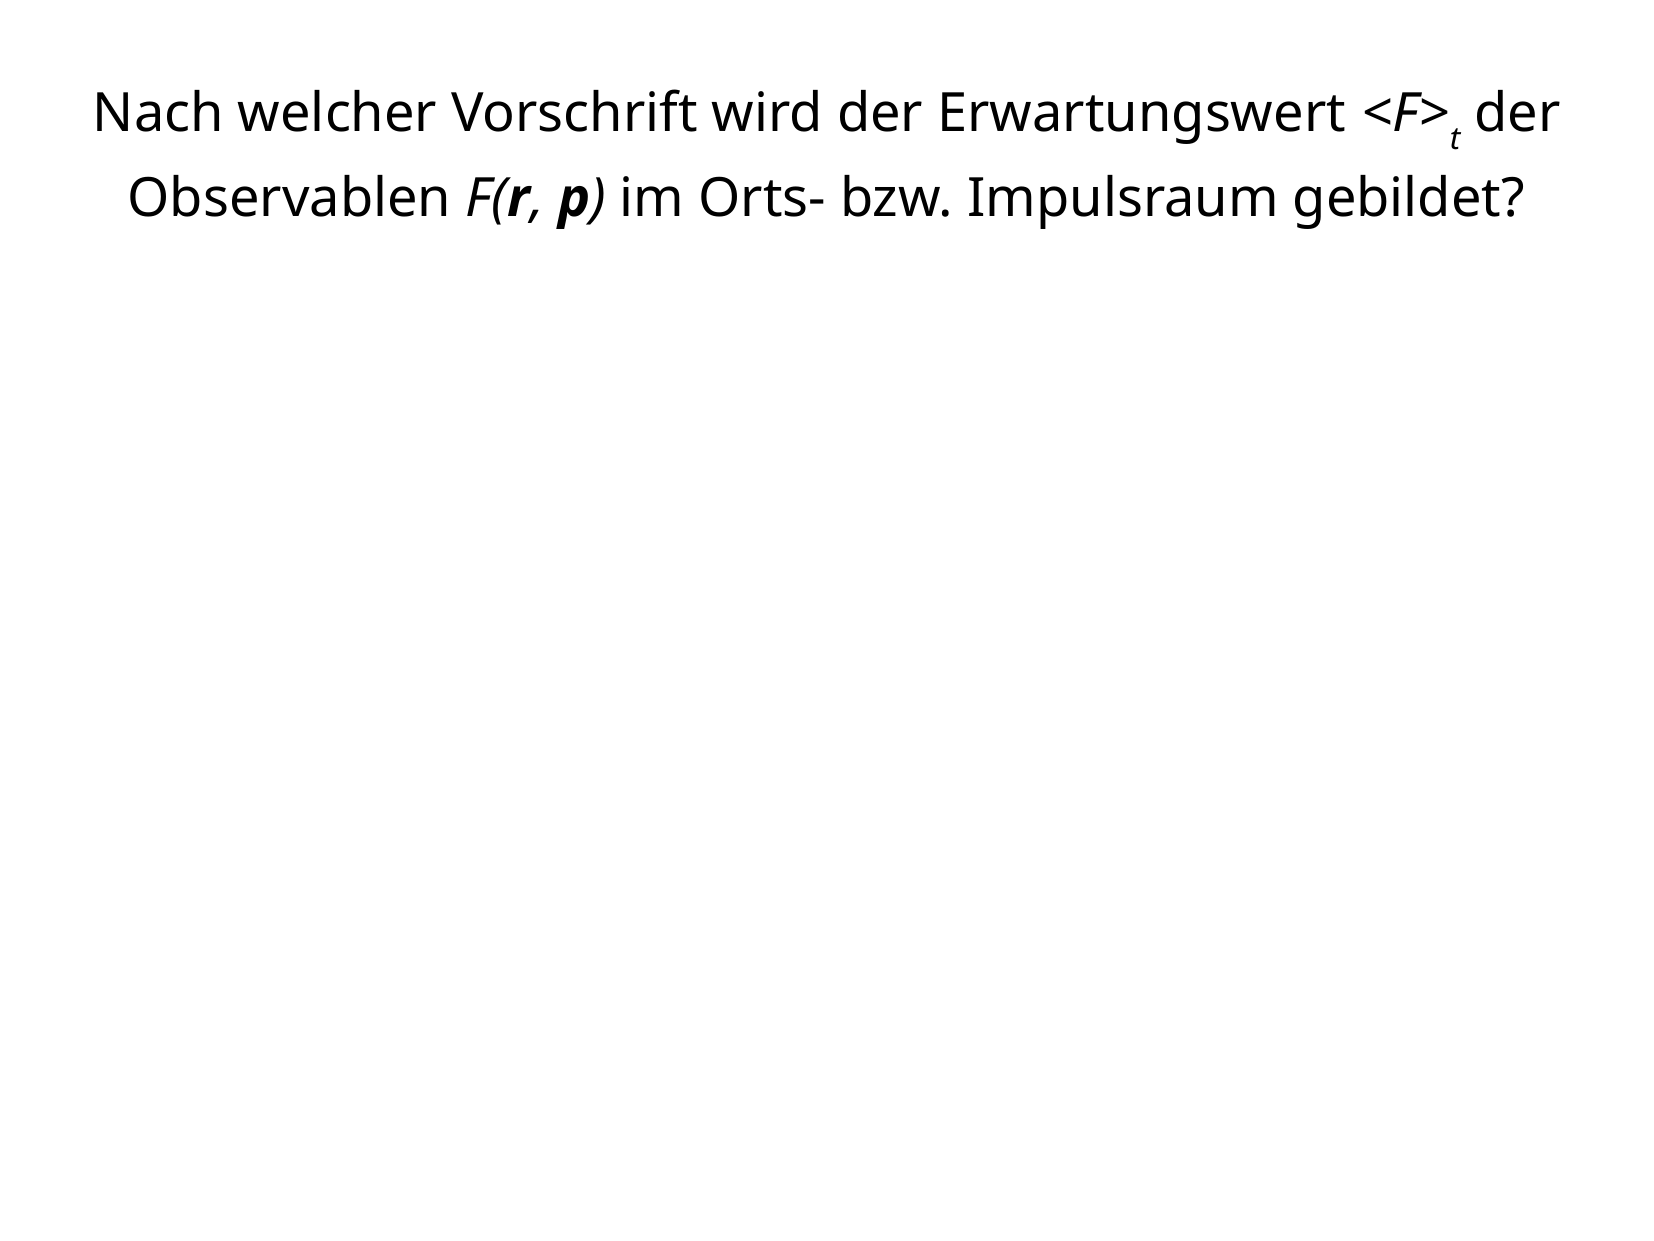

# Nach welcher Vorschrift wird der Erwartungswert <F>t der Observablen F(r, p) im Orts- bzw. Impulsraum gebildet?